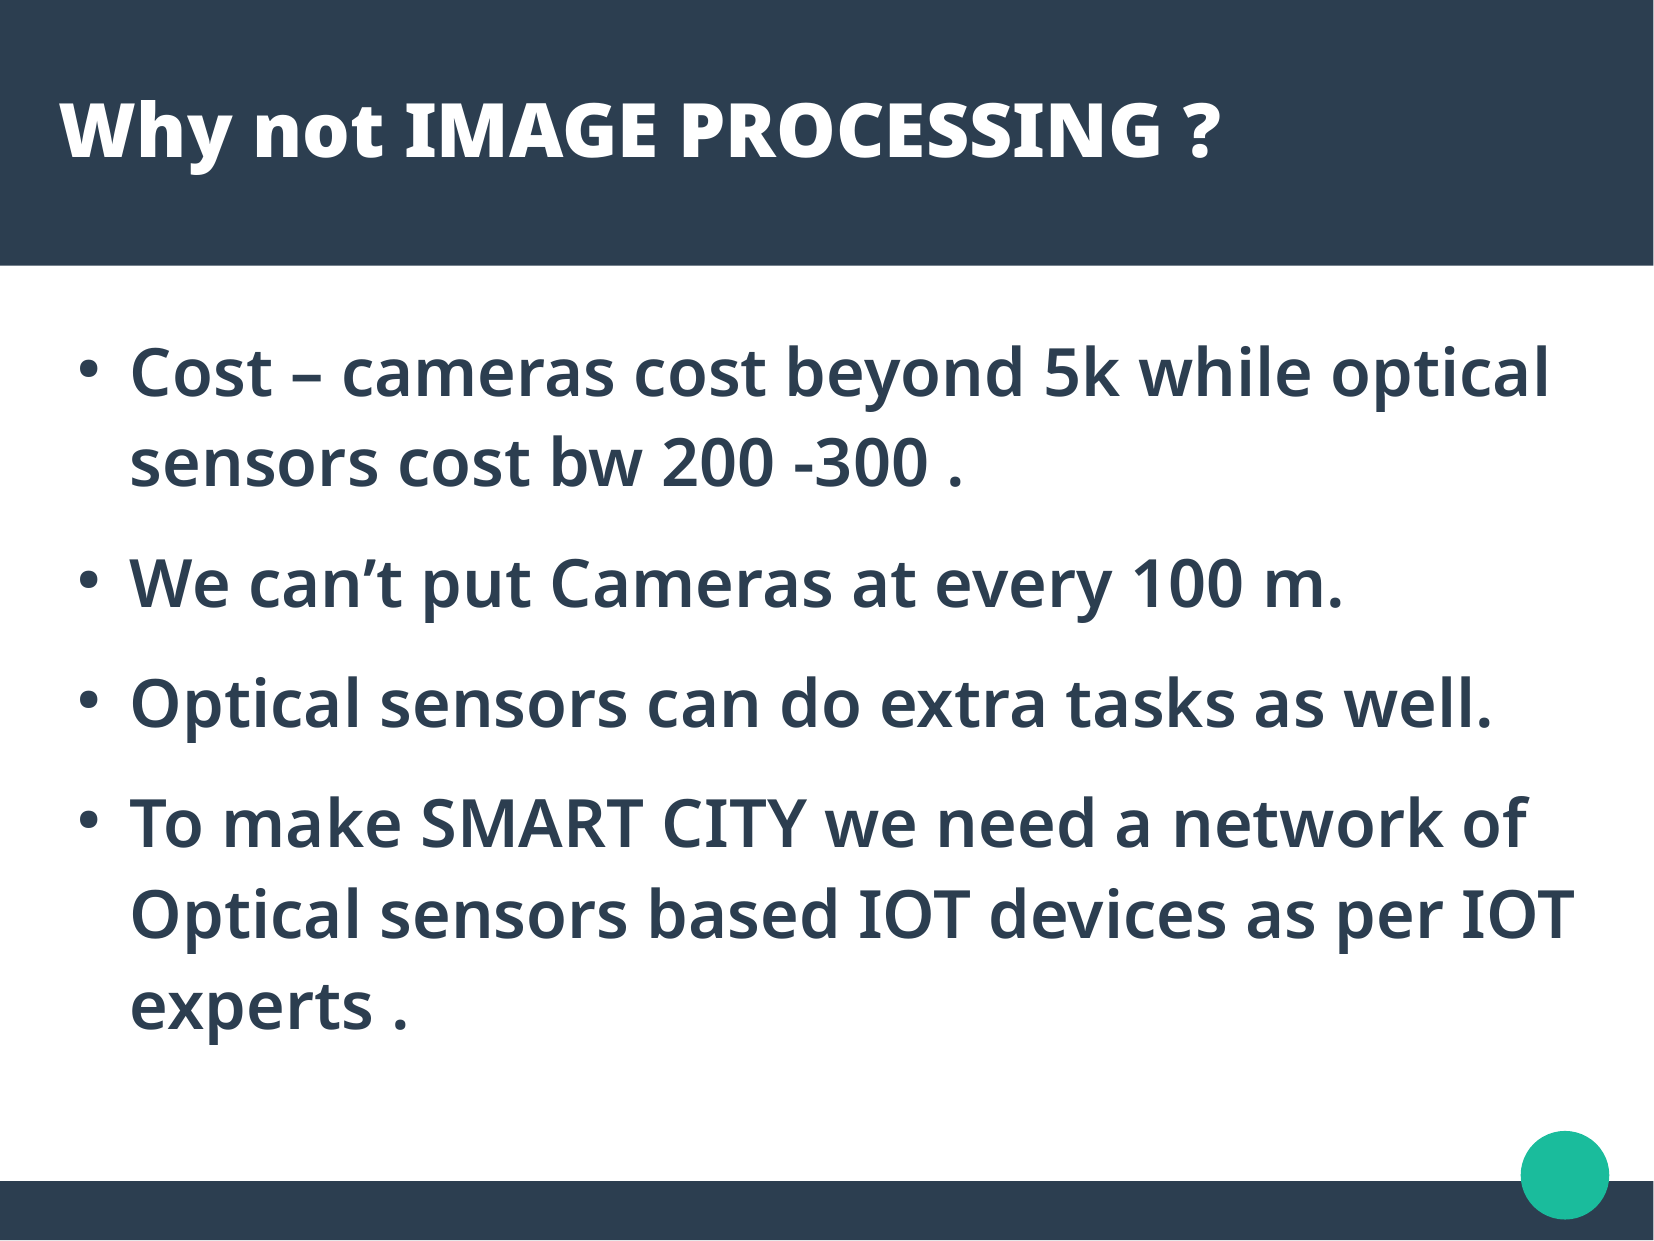

# Why not IMAGE PROCESSING ?
Cost – cameras cost beyond 5k while optical sensors cost bw 200 -300 .
We can’t put Cameras at every 100 m.
Optical sensors can do extra tasks as well.
To make SMART CITY we need a network of Optical sensors based IOT devices as per IOT experts .